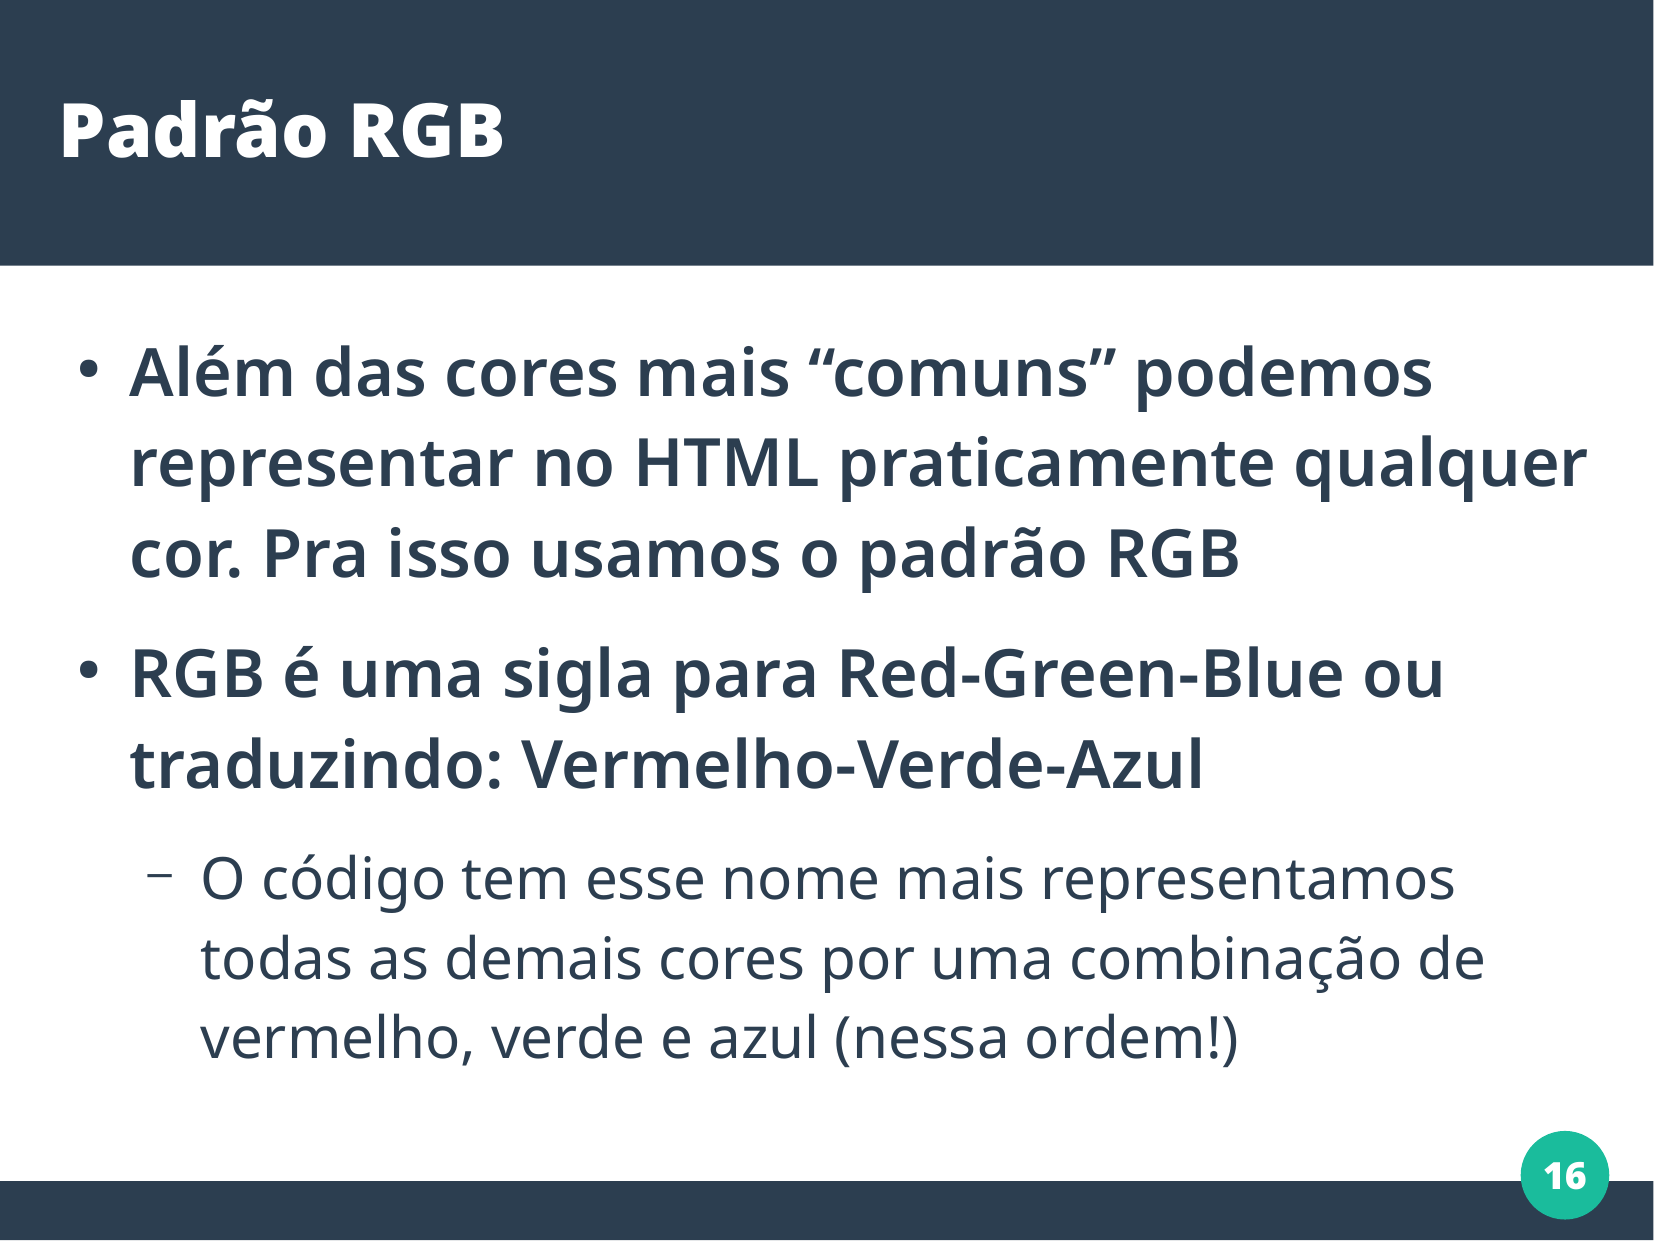

# Padrão RGB
Além das cores mais “comuns” podemos representar no HTML praticamente qualquer cor. Pra isso usamos o padrão RGB
RGB é uma sigla para Red-Green-Blue ou traduzindo: Vermelho-Verde-Azul
O código tem esse nome mais representamos todas as demais cores por uma combinação de vermelho, verde e azul (nessa ordem!)
16